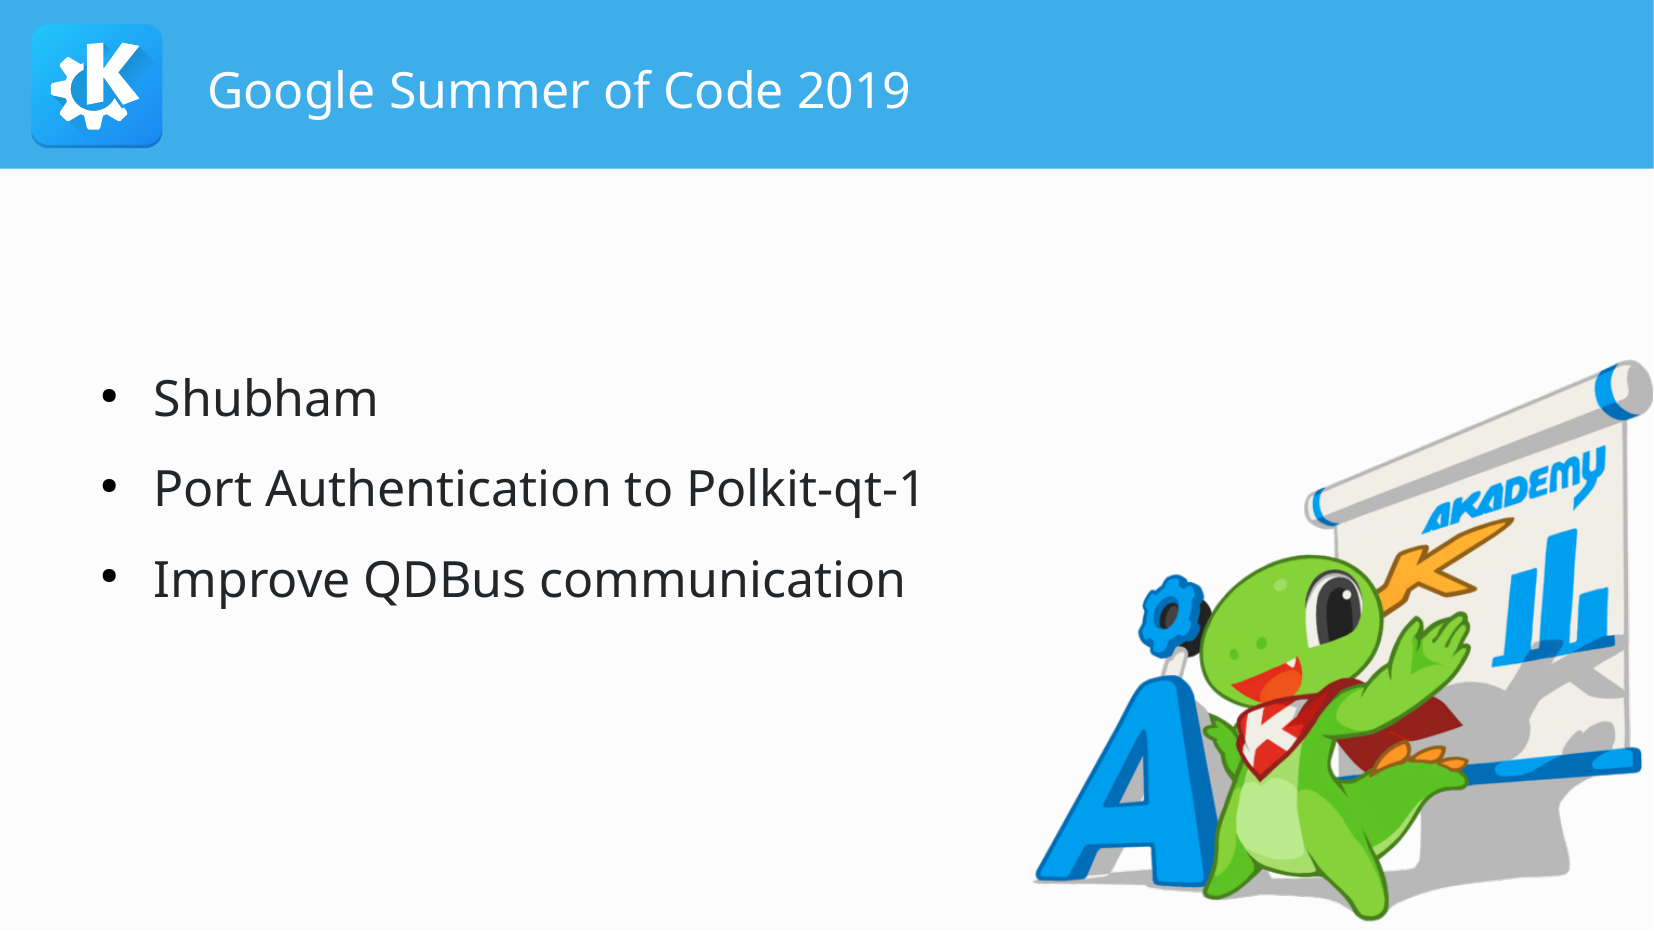

# Google Summer of Code 2019
Shubham
Port Authentication to Polkit-qt-1
Improve QDBus communication